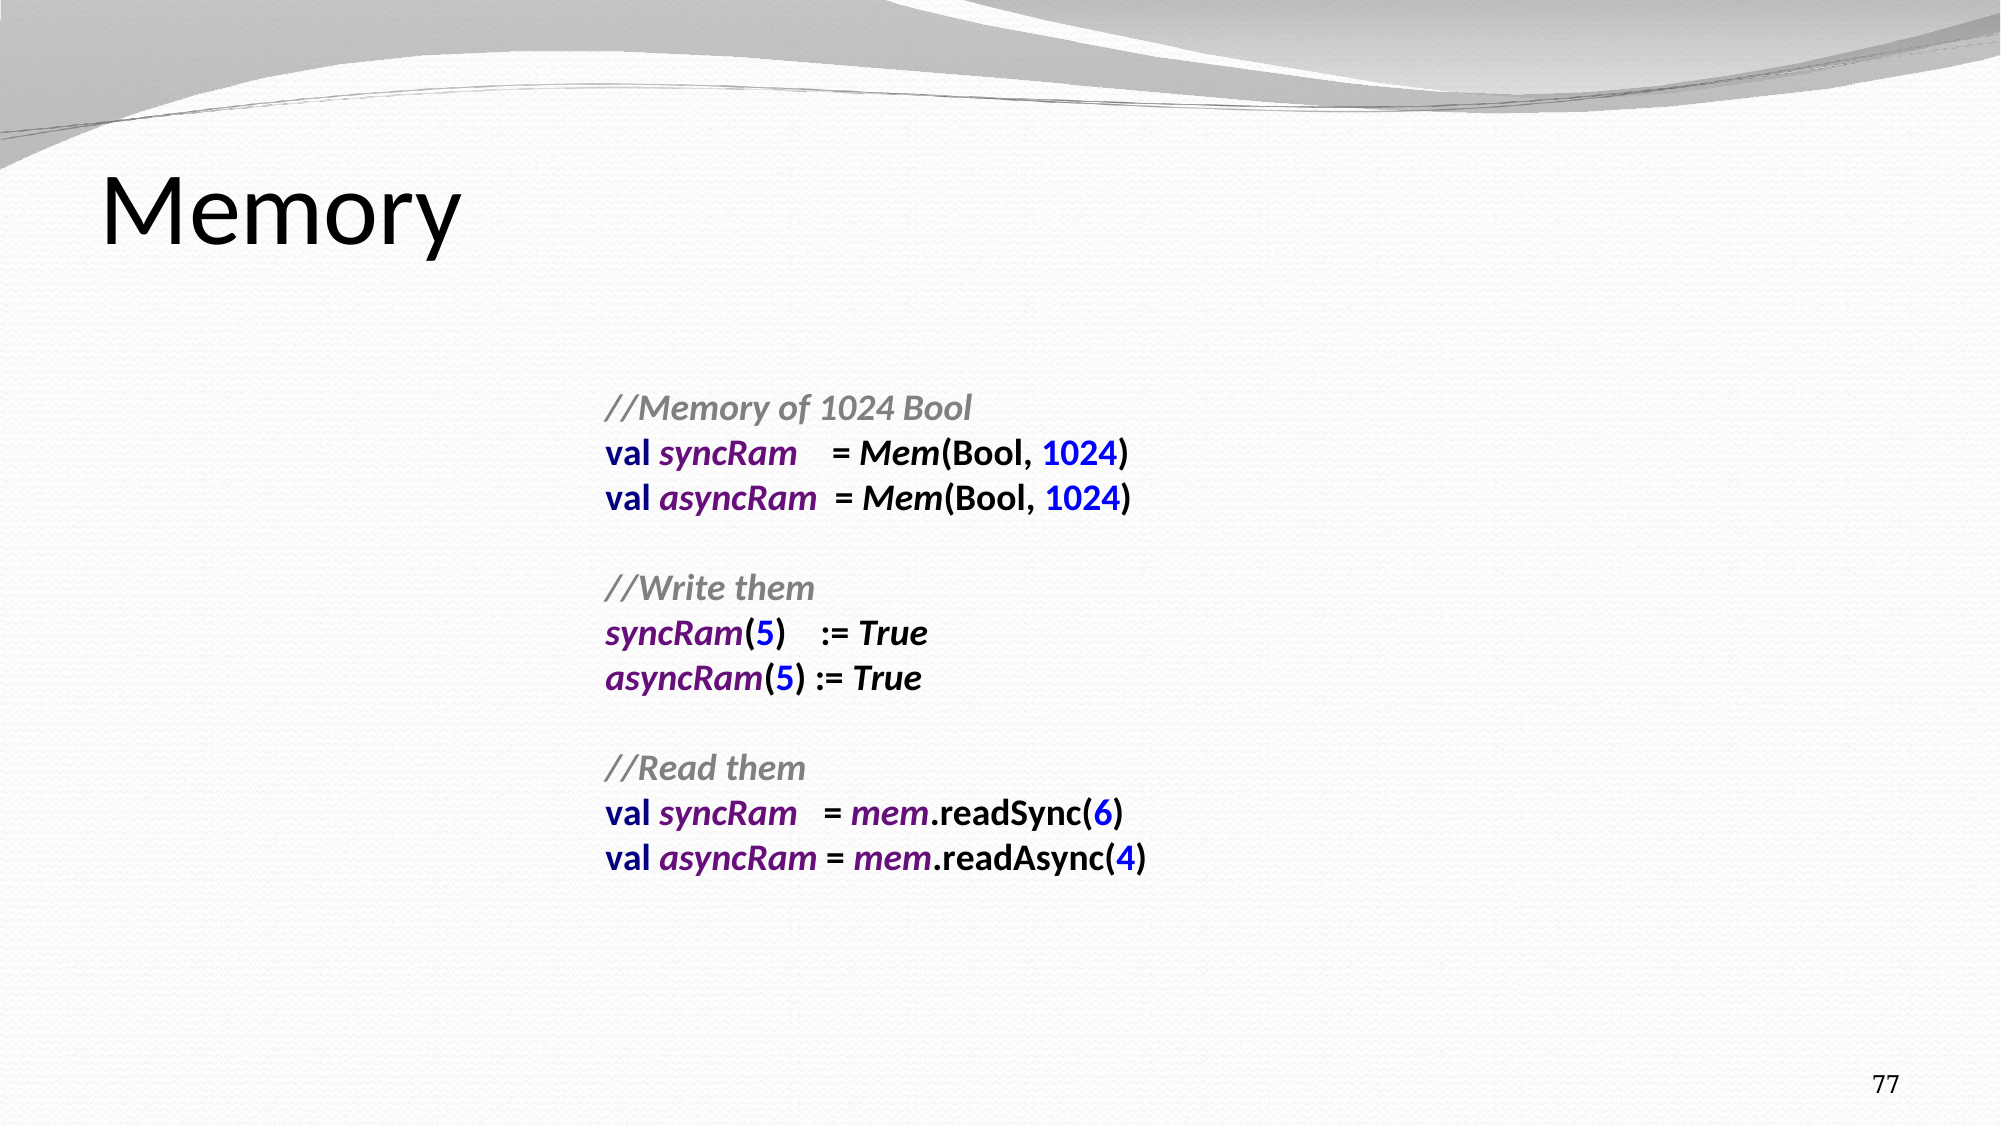

# Memory
//Memory of 1024 Bool
val syncRam = Mem(Bool, 1024)
val asyncRam = Mem(Bool, 1024)
//Write them
syncRam(5) := True
asyncRam(5) := True
//Read them
val syncRam = mem.readSync(6)
val asyncRam = mem.readAsync(4)